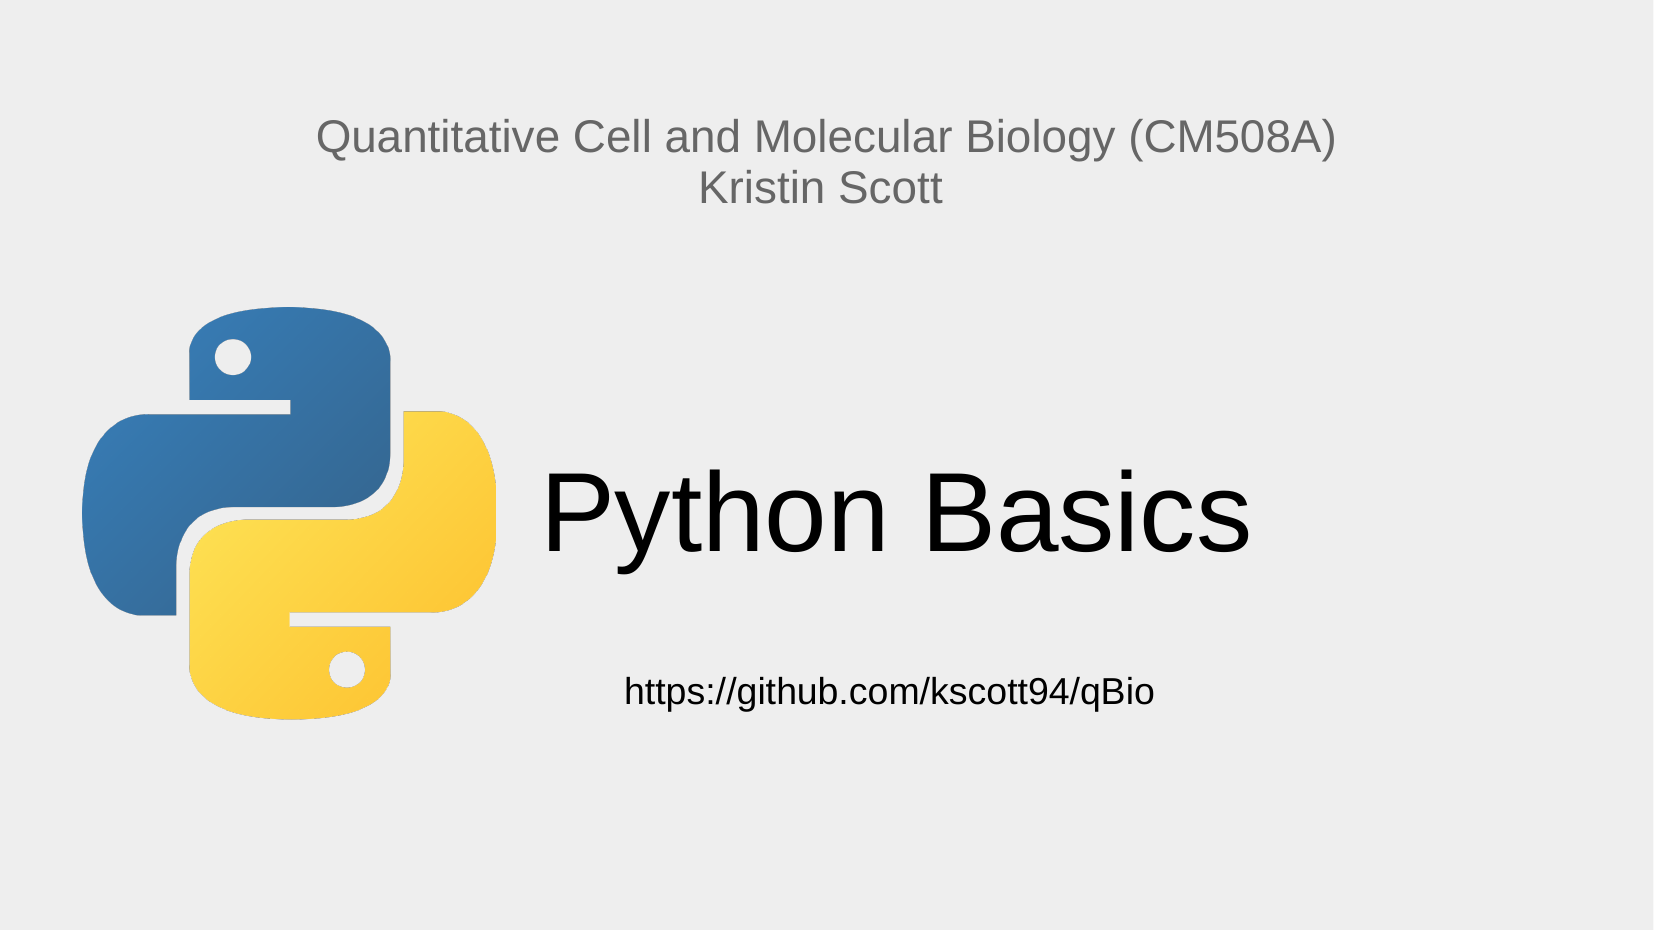

# Quantitative Cell and Molecular Biology (CM508A) Kristin Scott
Python Basics
https://github.com/kscott94/qBio